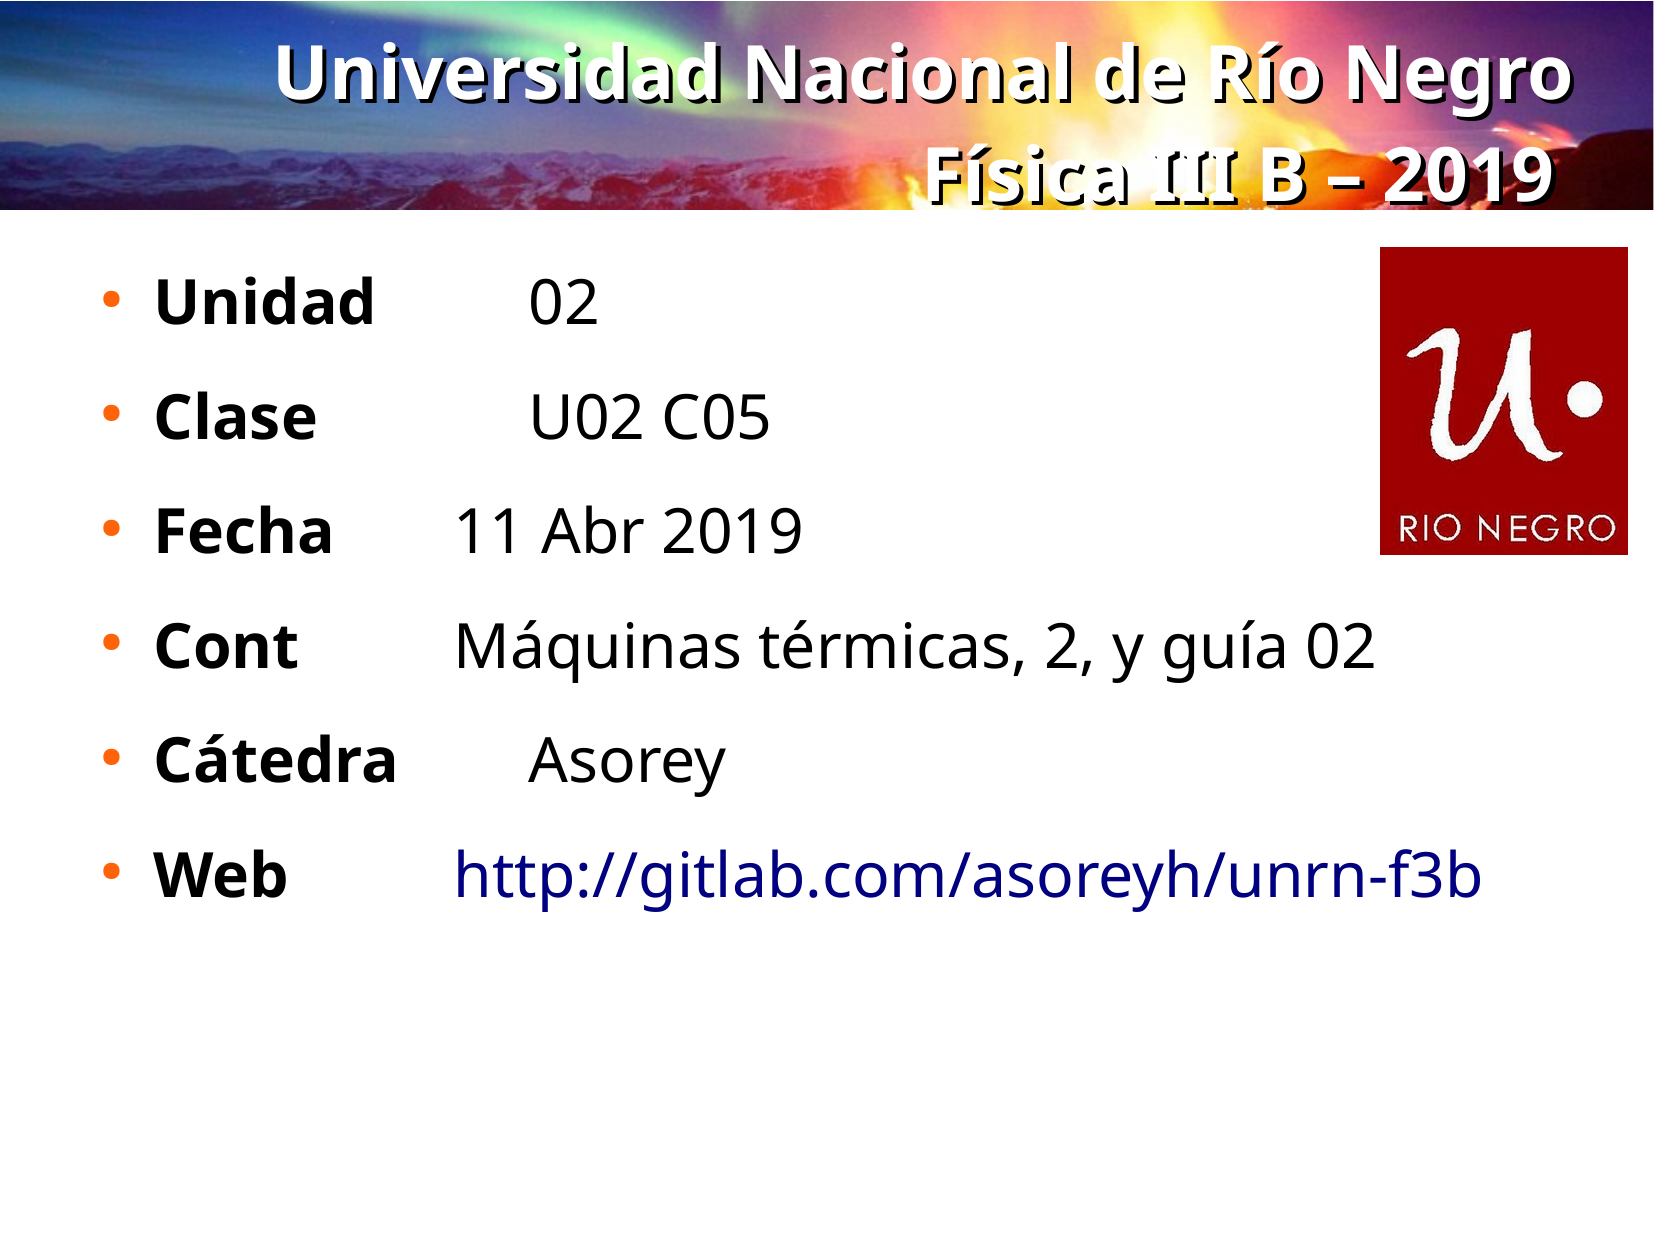

# Universidad Nacional de Río Negro Física III B – 2019
Unidad 		02
Clase			U02 C05
Fecha		11 Abr 2019
Cont			Máquinas térmicas, 2, y guía 02
Cátedra		Asorey
Web			http://gitlab.com/asoreyh/unrn-f3b